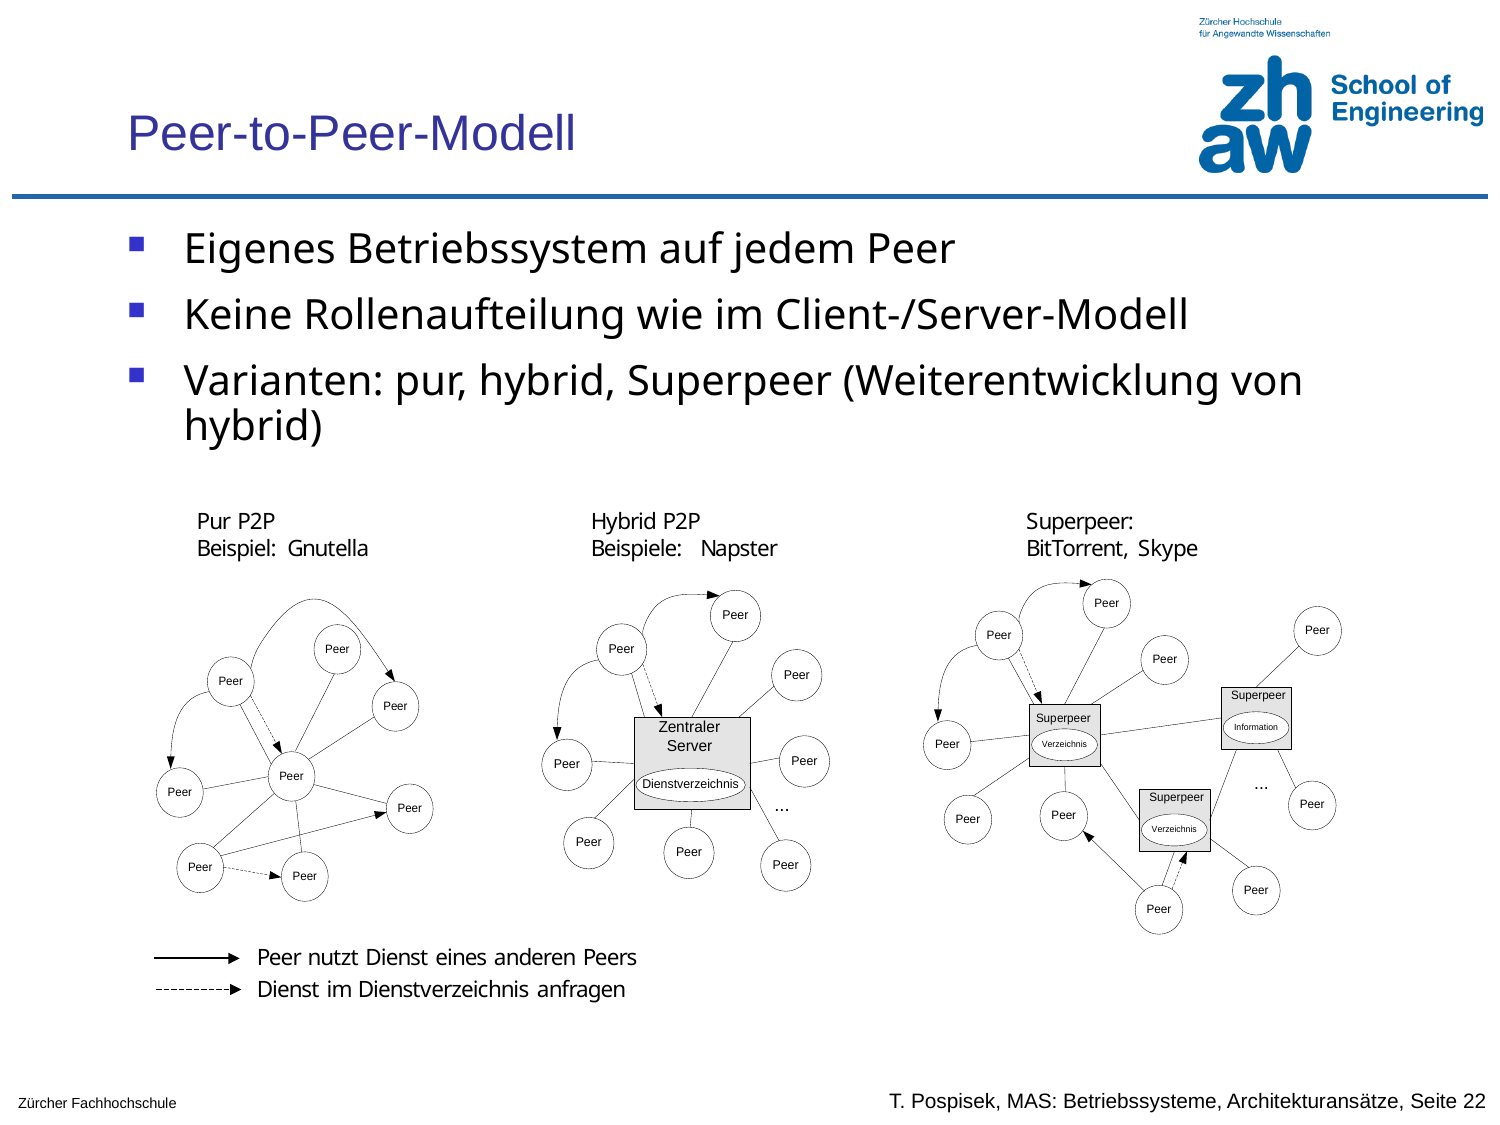

# Peer-to-Peer-Modell
Eigenes Betriebssystem auf jedem Peer
Keine Rollenaufteilung wie im Client-/Server-Modell
Varianten: pur, hybrid, Superpeer (Weiterentwicklung von hybrid)